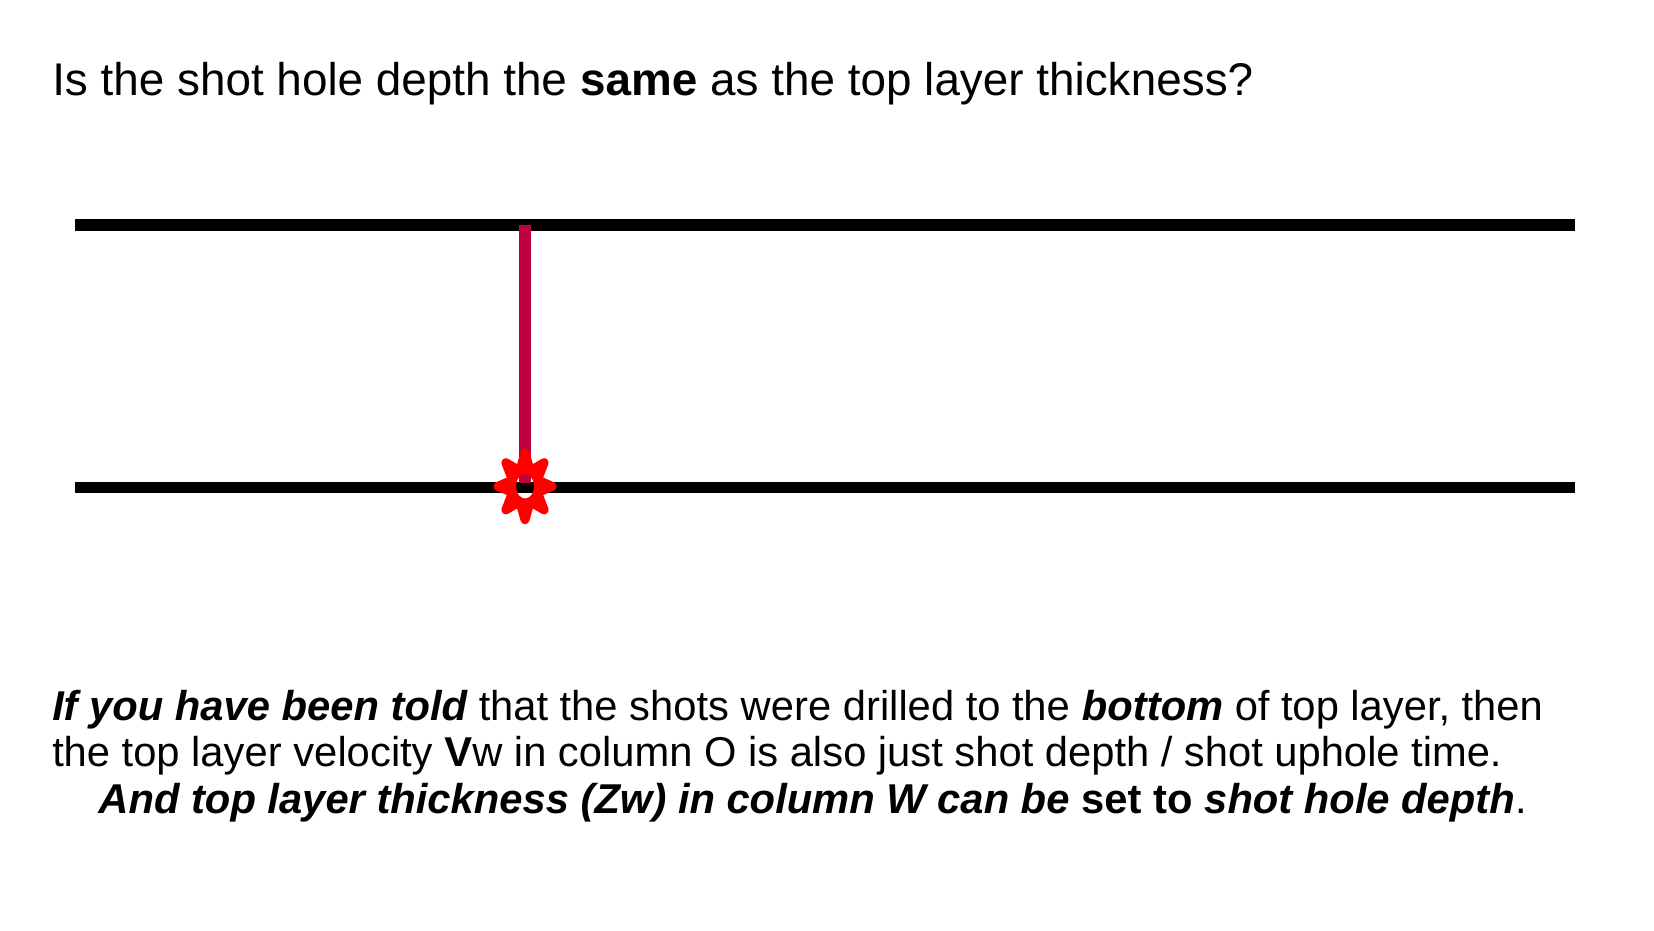

Is the shot hole depth the same as the top layer thickness?
If you have been told that the shots were drilled to the bottom of top layer, then the top layer velocity Vw in column O is also just shot depth / shot uphole time. And top layer thickness (Zw) in column W can be set to shot hole depth.